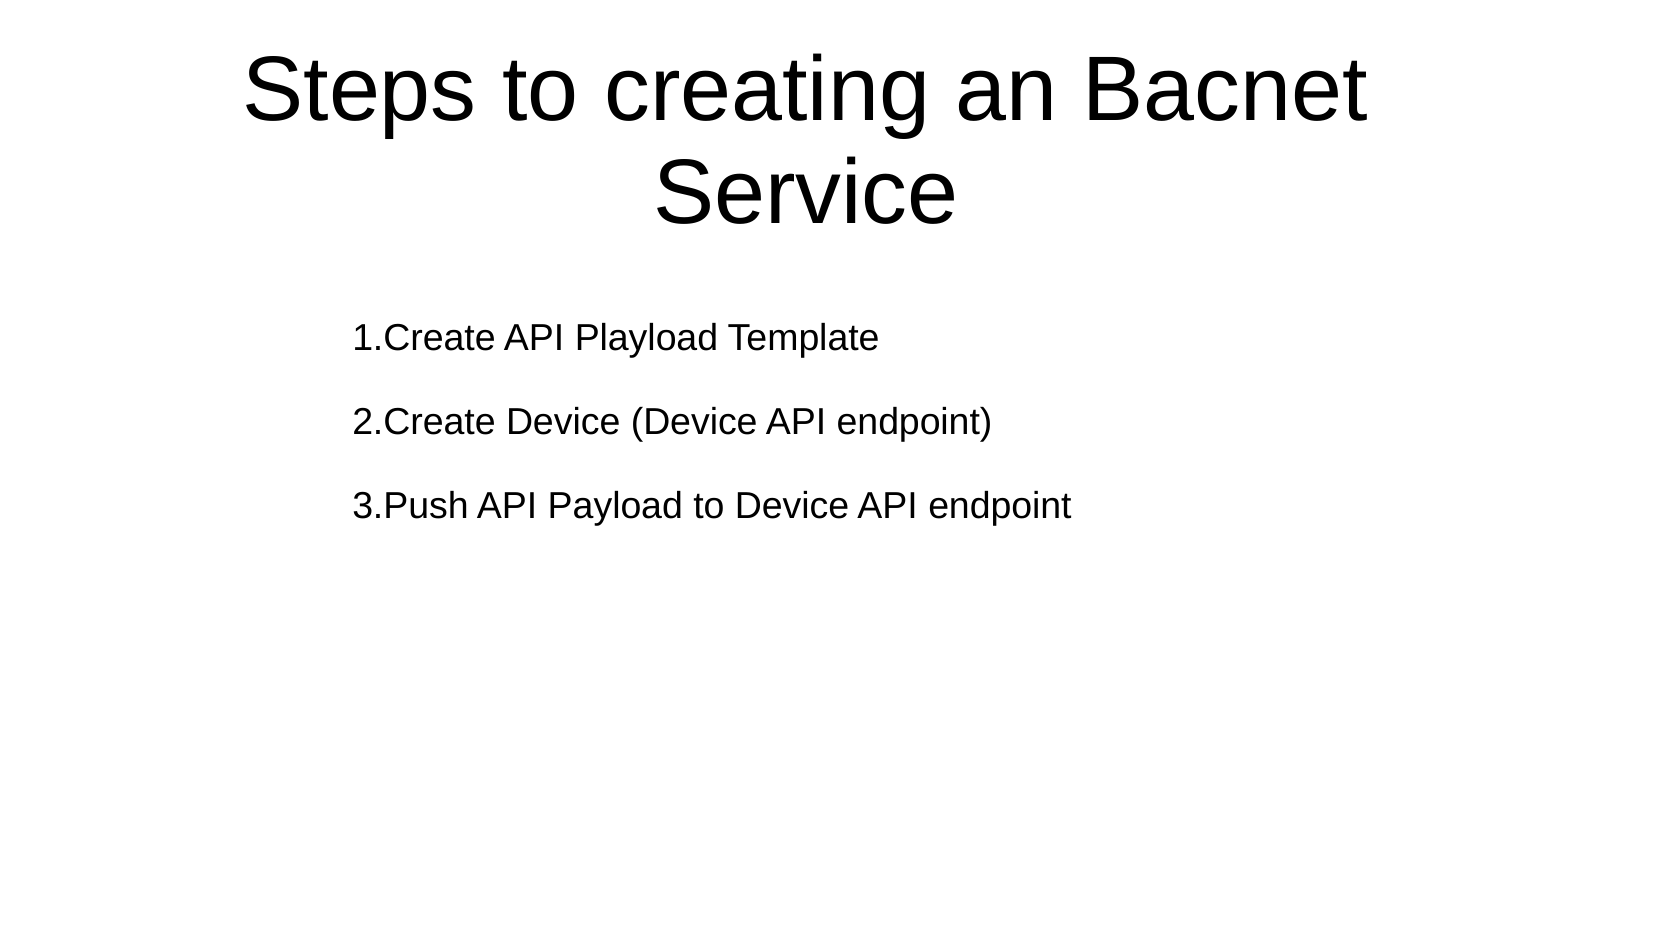

# Steps to creating an Bacnet Service
1.Create API Playload Template
2.Create Device (Device API endpoint)
3.Push API Payload to Device API endpoint